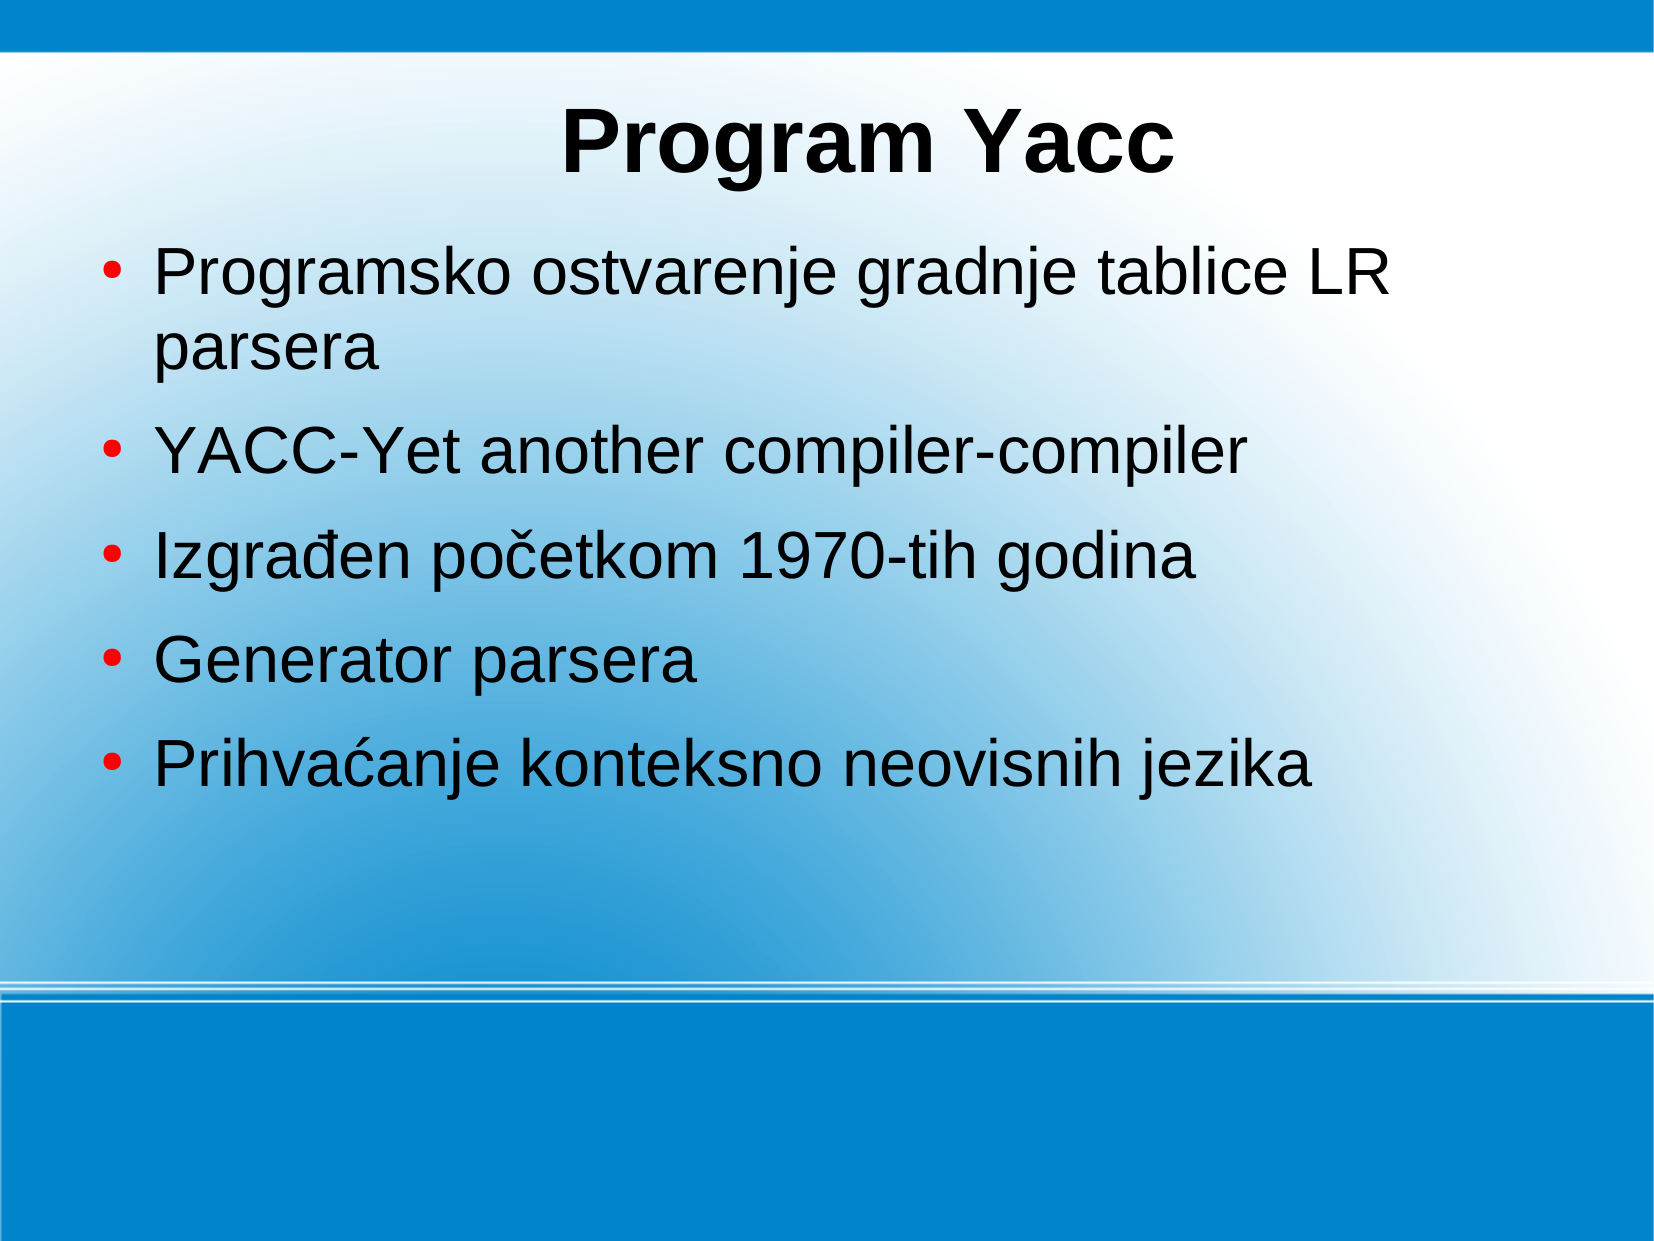

# Program Yacc
Programsko ostvarenje gradnje tablice LR parsera
YACC-Yet another compiler-compiler
Izgrađen početkom 1970-tih godina
Generator parsera
Prihvaćanje konteksno neovisnih jezika